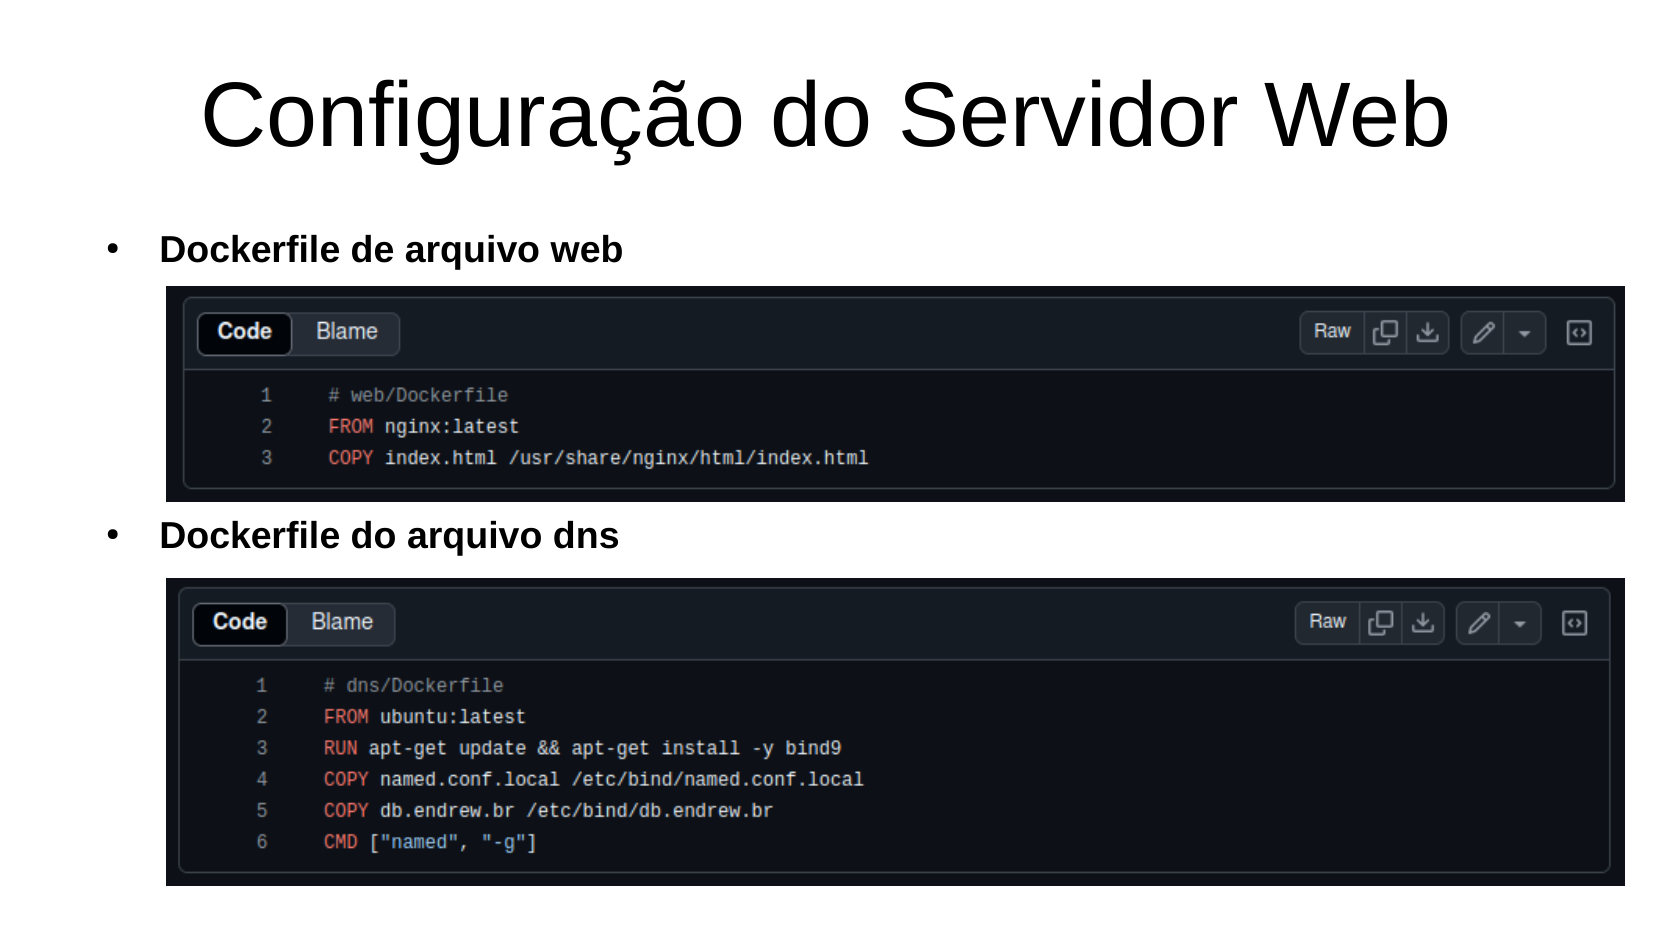

# Configuração do Servidor Web
Dockerfile de arquivo web
Dockerfile do arquivo dns